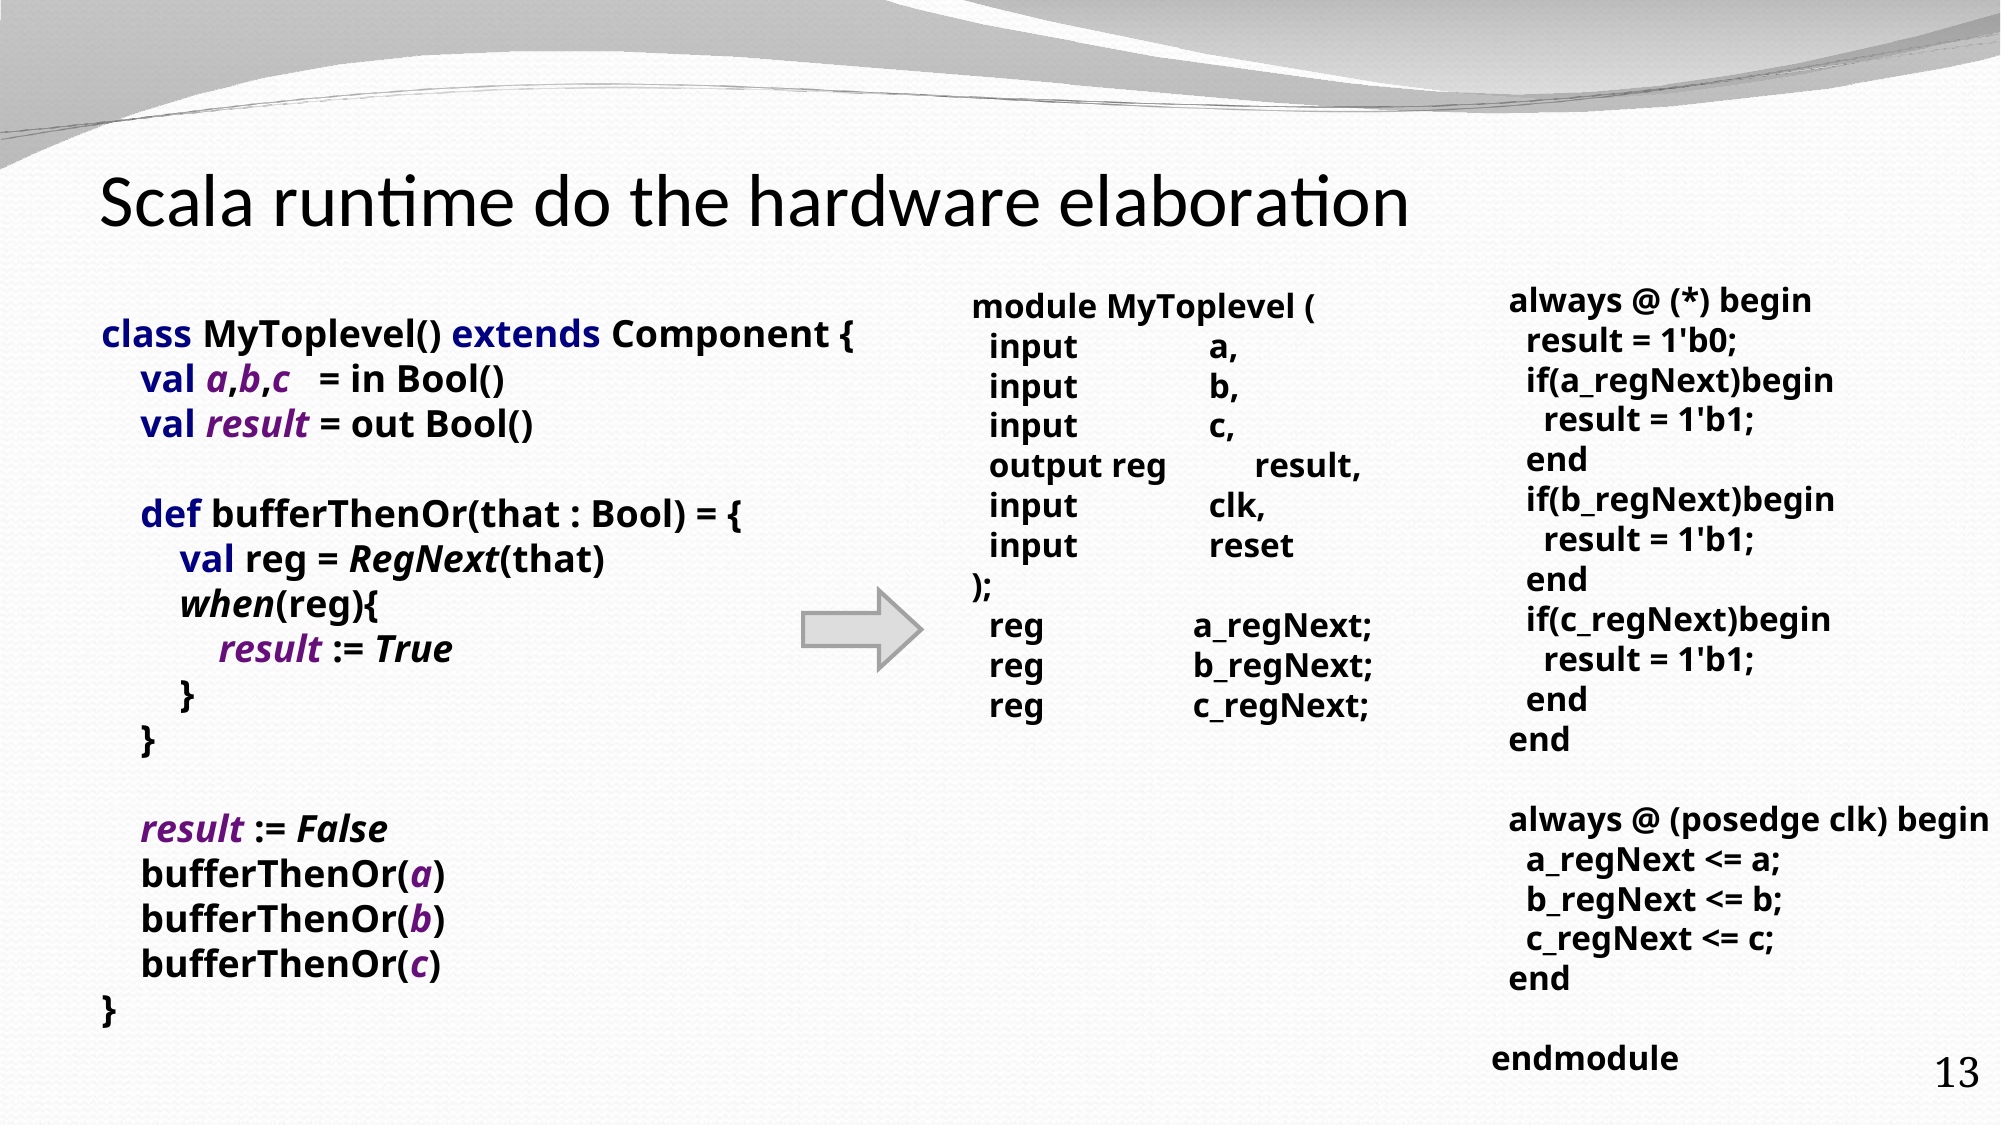

# Scala runtime do the hardware elaboration
 always @ (*) begin
 result = 1'b0;
 if(a_regNext)begin
 result = 1'b1;
 end
 if(b_regNext)begin
 result = 1'b1;
 end
 if(c_regNext)begin
 result = 1'b1;
 end
 end
 always @ (posedge clk) begin
 a_regNext <= a;
 b_regNext <= b;
 c_regNext <= c;
 end
endmodule
module MyToplevel (
 input a,
 input b,
 input c,
 output reg result,
 input clk,
 input reset
);
 reg a_regNext;
 reg b_regNext;
 reg c_regNext;
class MyToplevel() extends Component {
 val a,b,c = in Bool()
 val result = out Bool()
 def bufferThenOr(that : Bool) = {
 val reg = RegNext(that)
 when(reg){
 result := True
 }
 }
 result := False
 bufferThenOr(a)
 bufferThenOr(b)
 bufferThenOr(c)
}